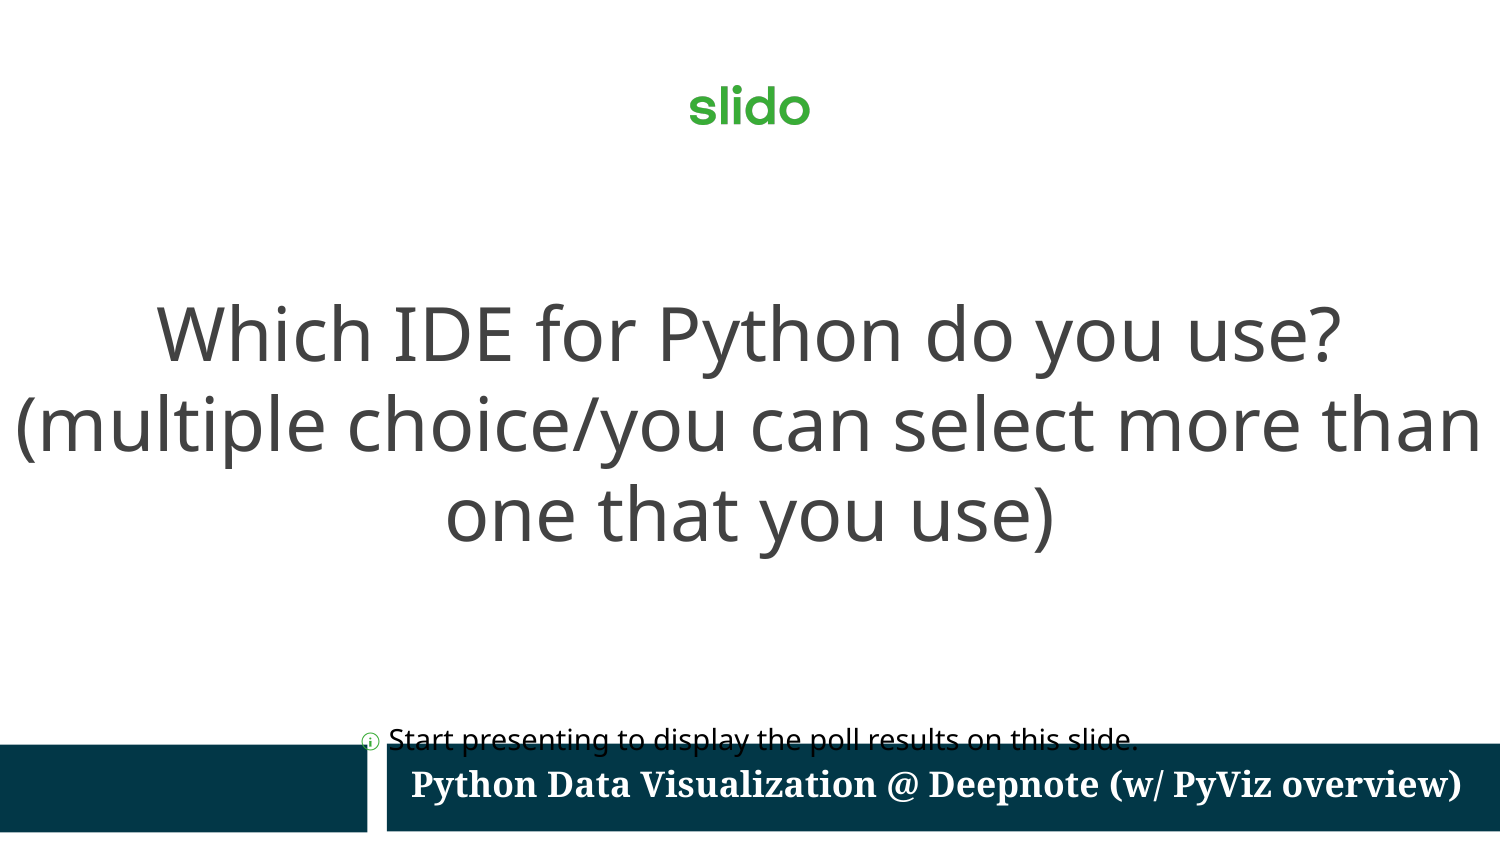

Which IDE for Python do you use? (multiple choice/you can select more than one that you use)
ⓘ Start presenting to display the poll results on this slide.
Python Data Visualization @ Deepnote (w/ PyViz overview)